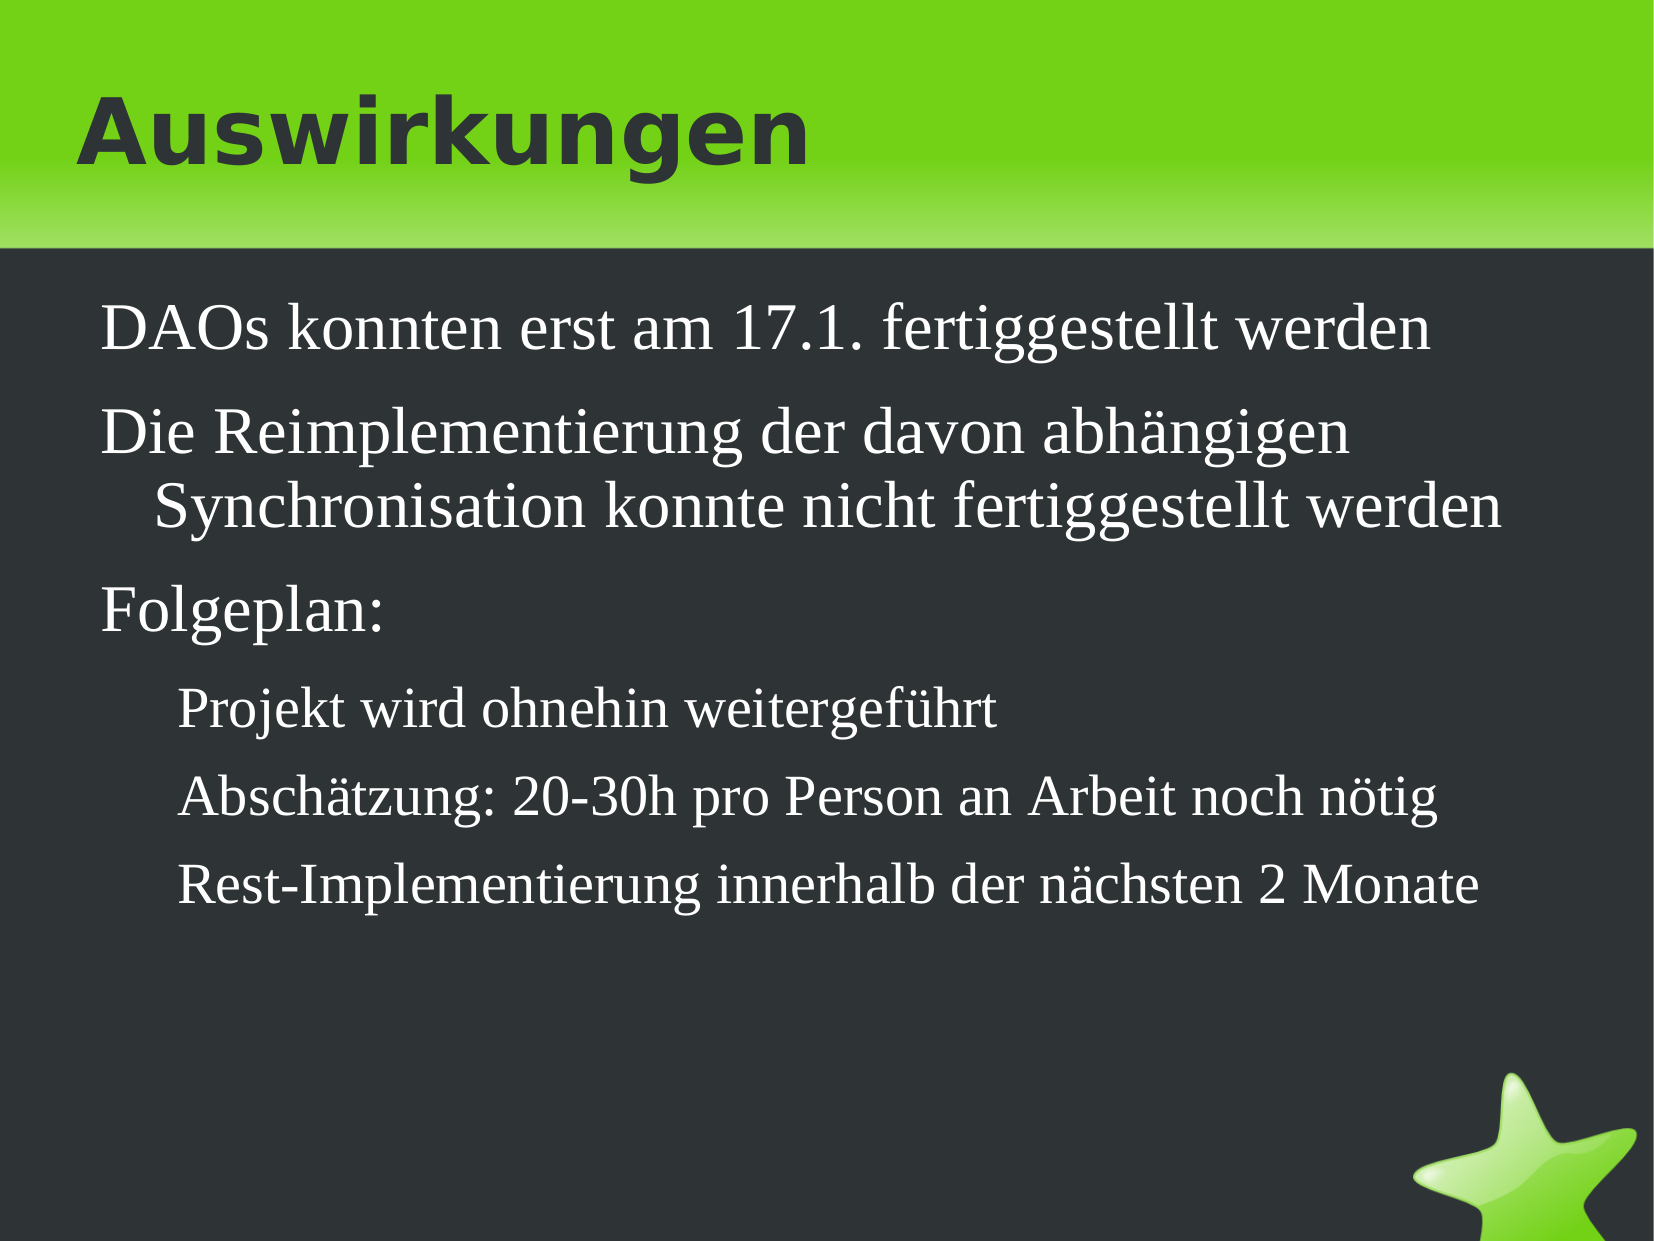

# Auswirkungen
DAOs konnten erst am 17.1. fertiggestellt werden
Die Reimplementierung der davon abhängigen Synchronisation konnte nicht fertiggestellt werden
Folgeplan:
Projekt wird ohnehin weitergeführt
Abschätzung: 20-30h pro Person an Arbeit noch nötig
Rest-Implementierung innerhalb der nächsten 2 Monate